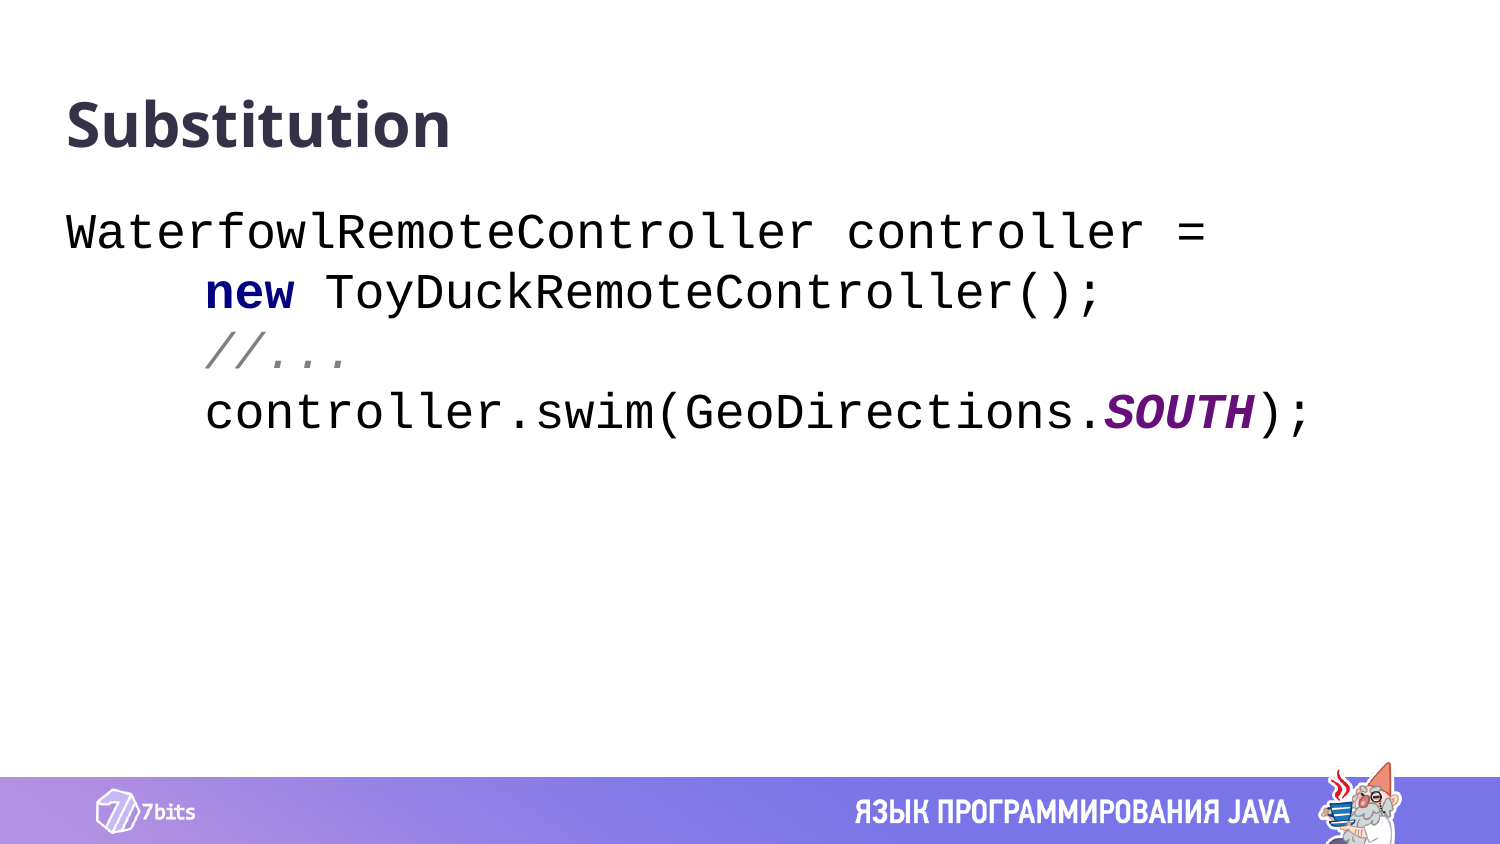

# Substitution
WaterfowlRemoteController controller =
new ToyDuckRemoteController();
//...
controller.swim(GeoDirections.SOUTH);